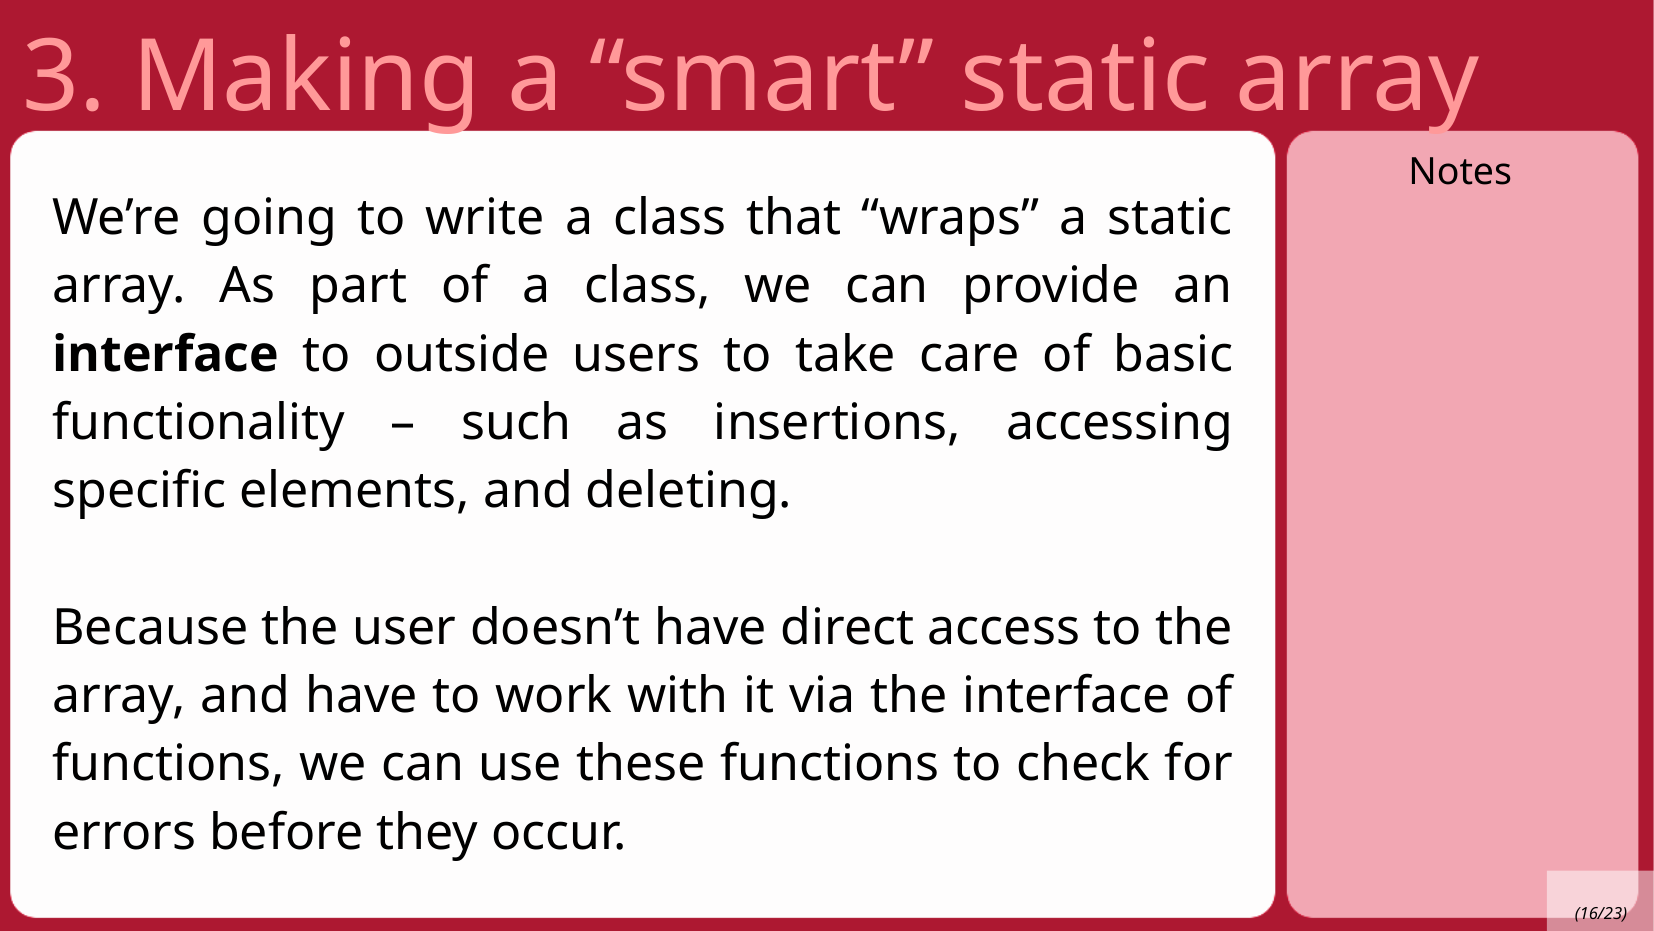

# 3. Making a “smart” static array
Notes
We’re going to write a class that “wraps” a static array. As part of a class, we can provide an interface to outside users to take care of basic functionality – such as insertions, accessing specific elements, and deleting.
Because the user doesn’t have direct access to the array, and have to work with it via the interface of functions, we can use these functions to check for errors before they occur.